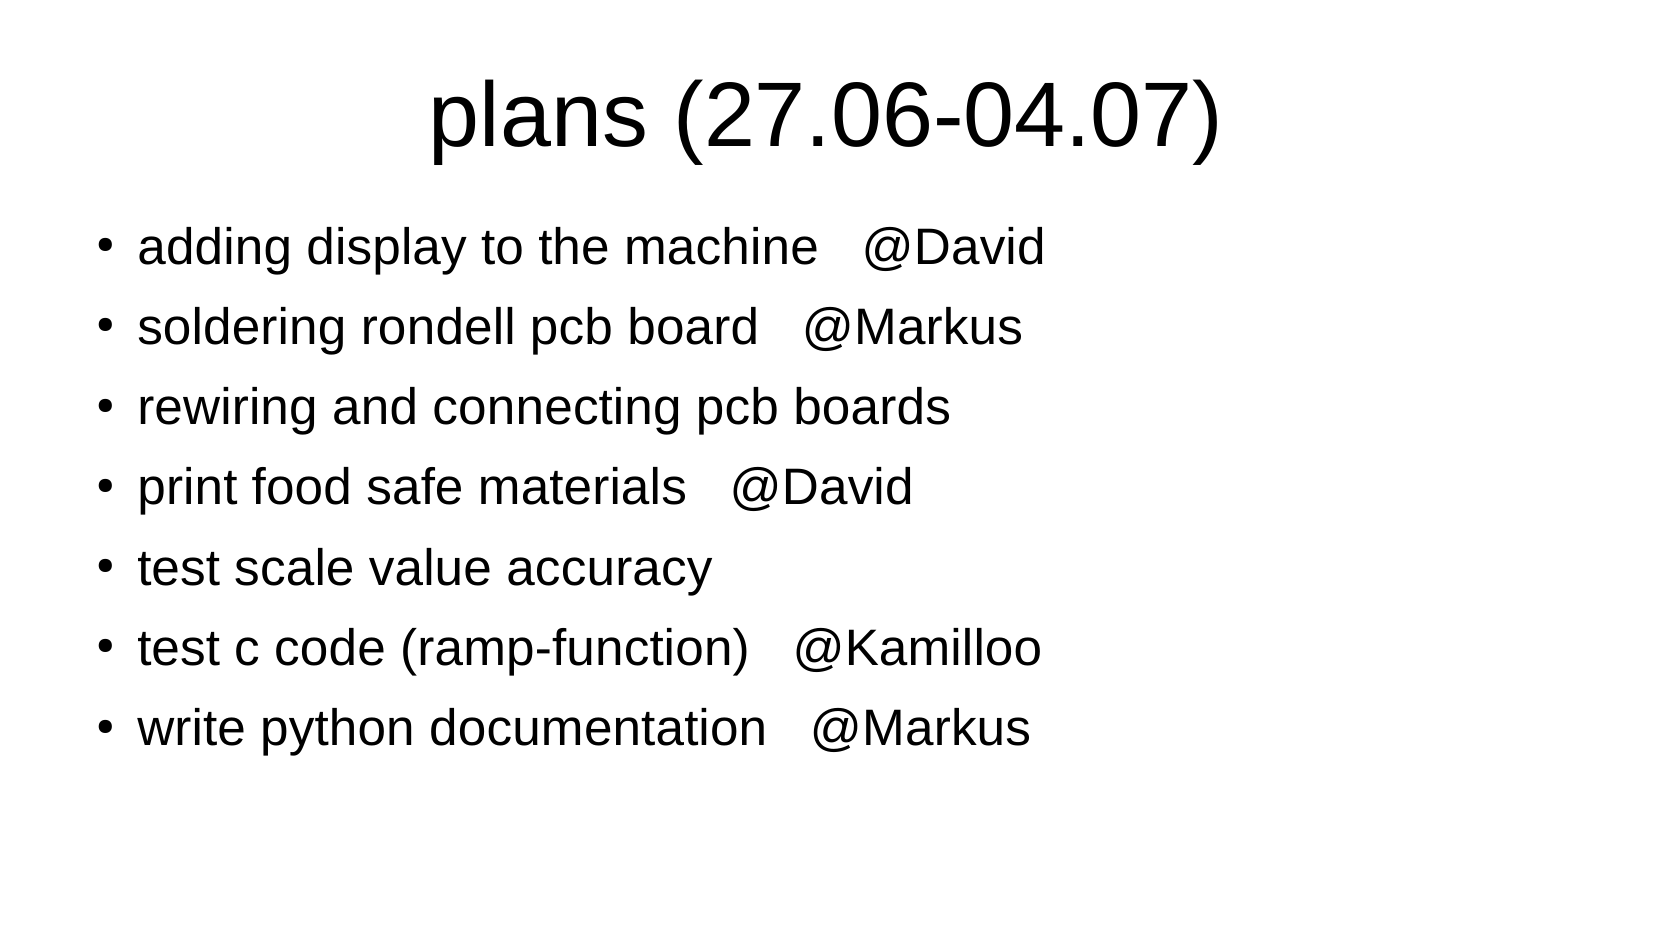

# plans (27.06-04.07)
adding display to the machine @David
soldering rondell pcb board @Markus
rewiring and connecting pcb boards
print food safe materials @David
test scale value accuracy
test c code (ramp-function) @Kamilloo
write python documentation @Markus